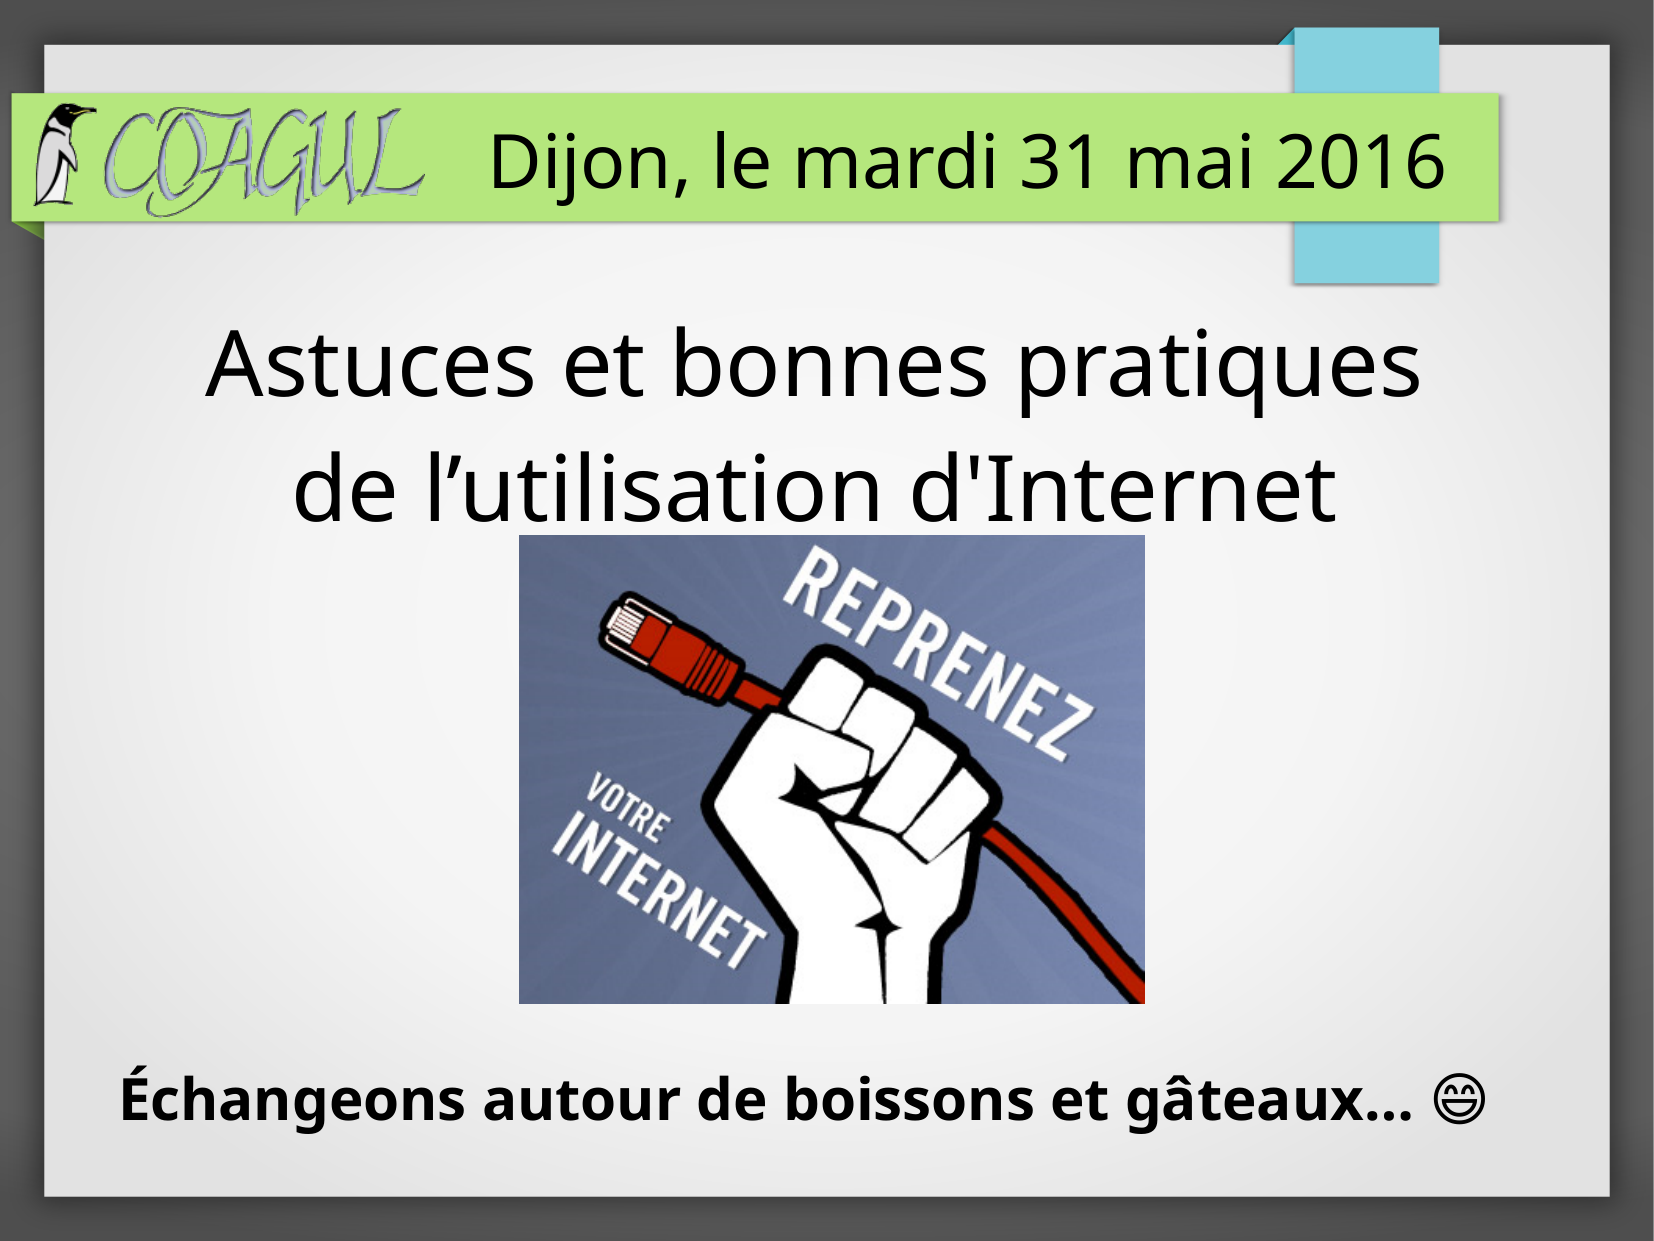

Dijon, le mardi 31 mai 2016
# Astuces et bonnes pratiques de l’utilisation d'Internet
Échangeons autour de boissons et gâteaux… 😄